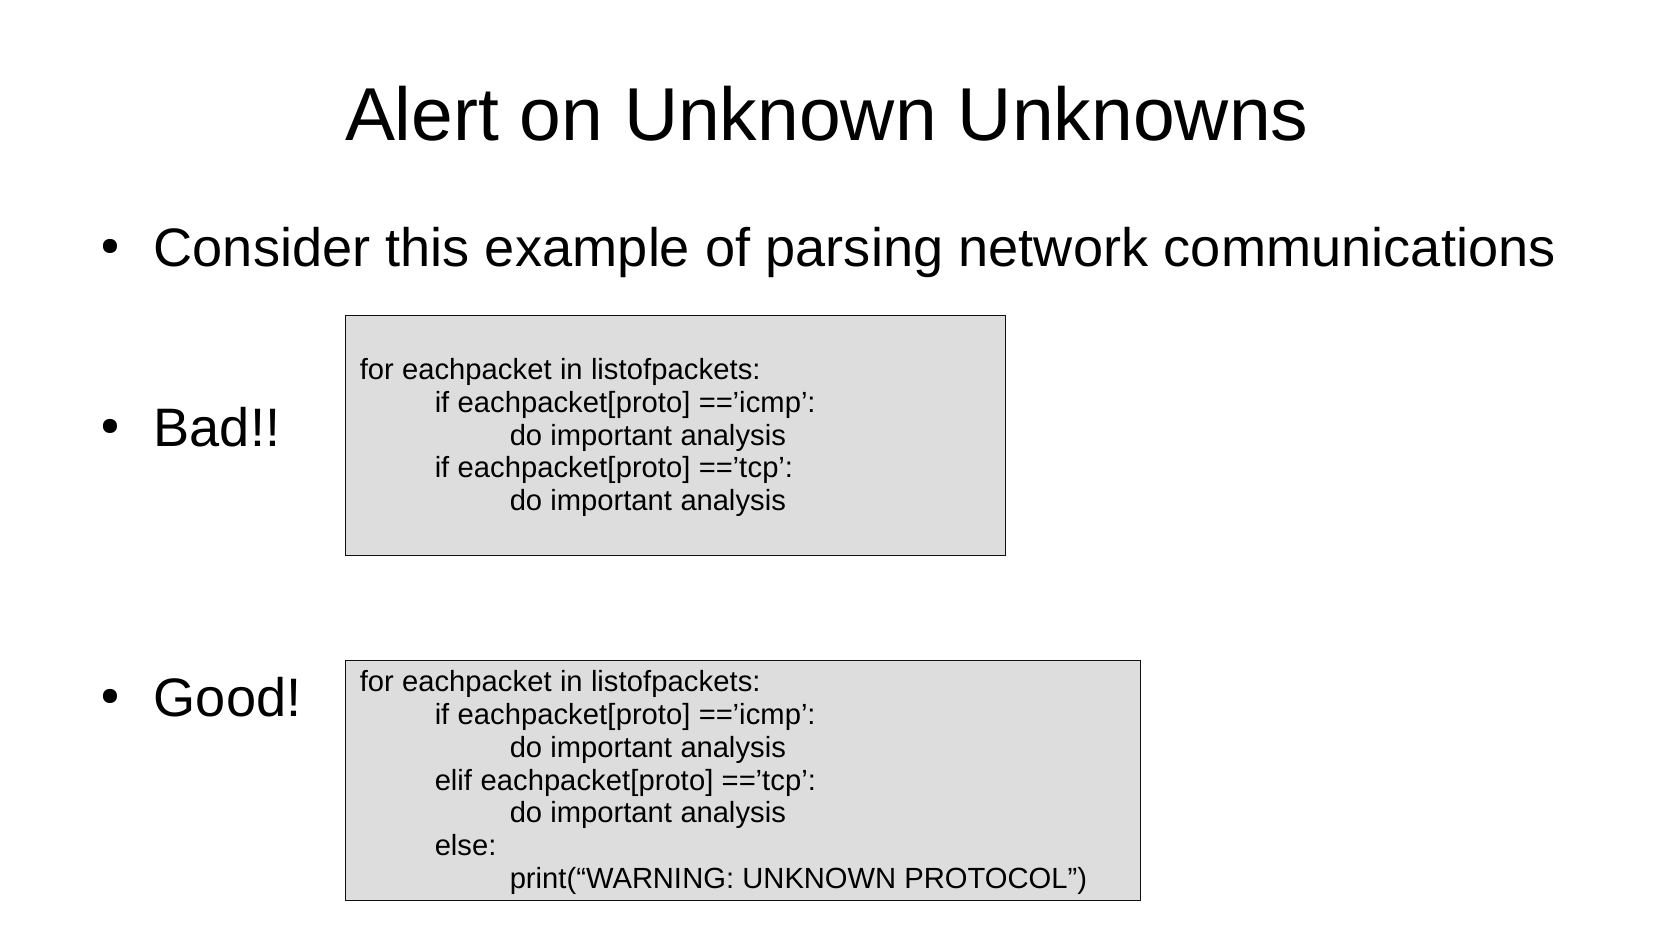

# Alert on Unknown Unknowns
Consider this example of parsing network communications
Bad!!
Good!
for eachpacket in listofpackets:
	if eachpacket[proto] ==’icmp’:
		do important analysis
	if eachpacket[proto] ==’tcp’:
		do important analysis
for eachpacket in listofpackets:
	if eachpacket[proto] ==’icmp’:
		do important analysis
	elif eachpacket[proto] ==’tcp’:
		do important analysis
	else:
		print(“WARNING: UNKNOWN PROTOCOL”)